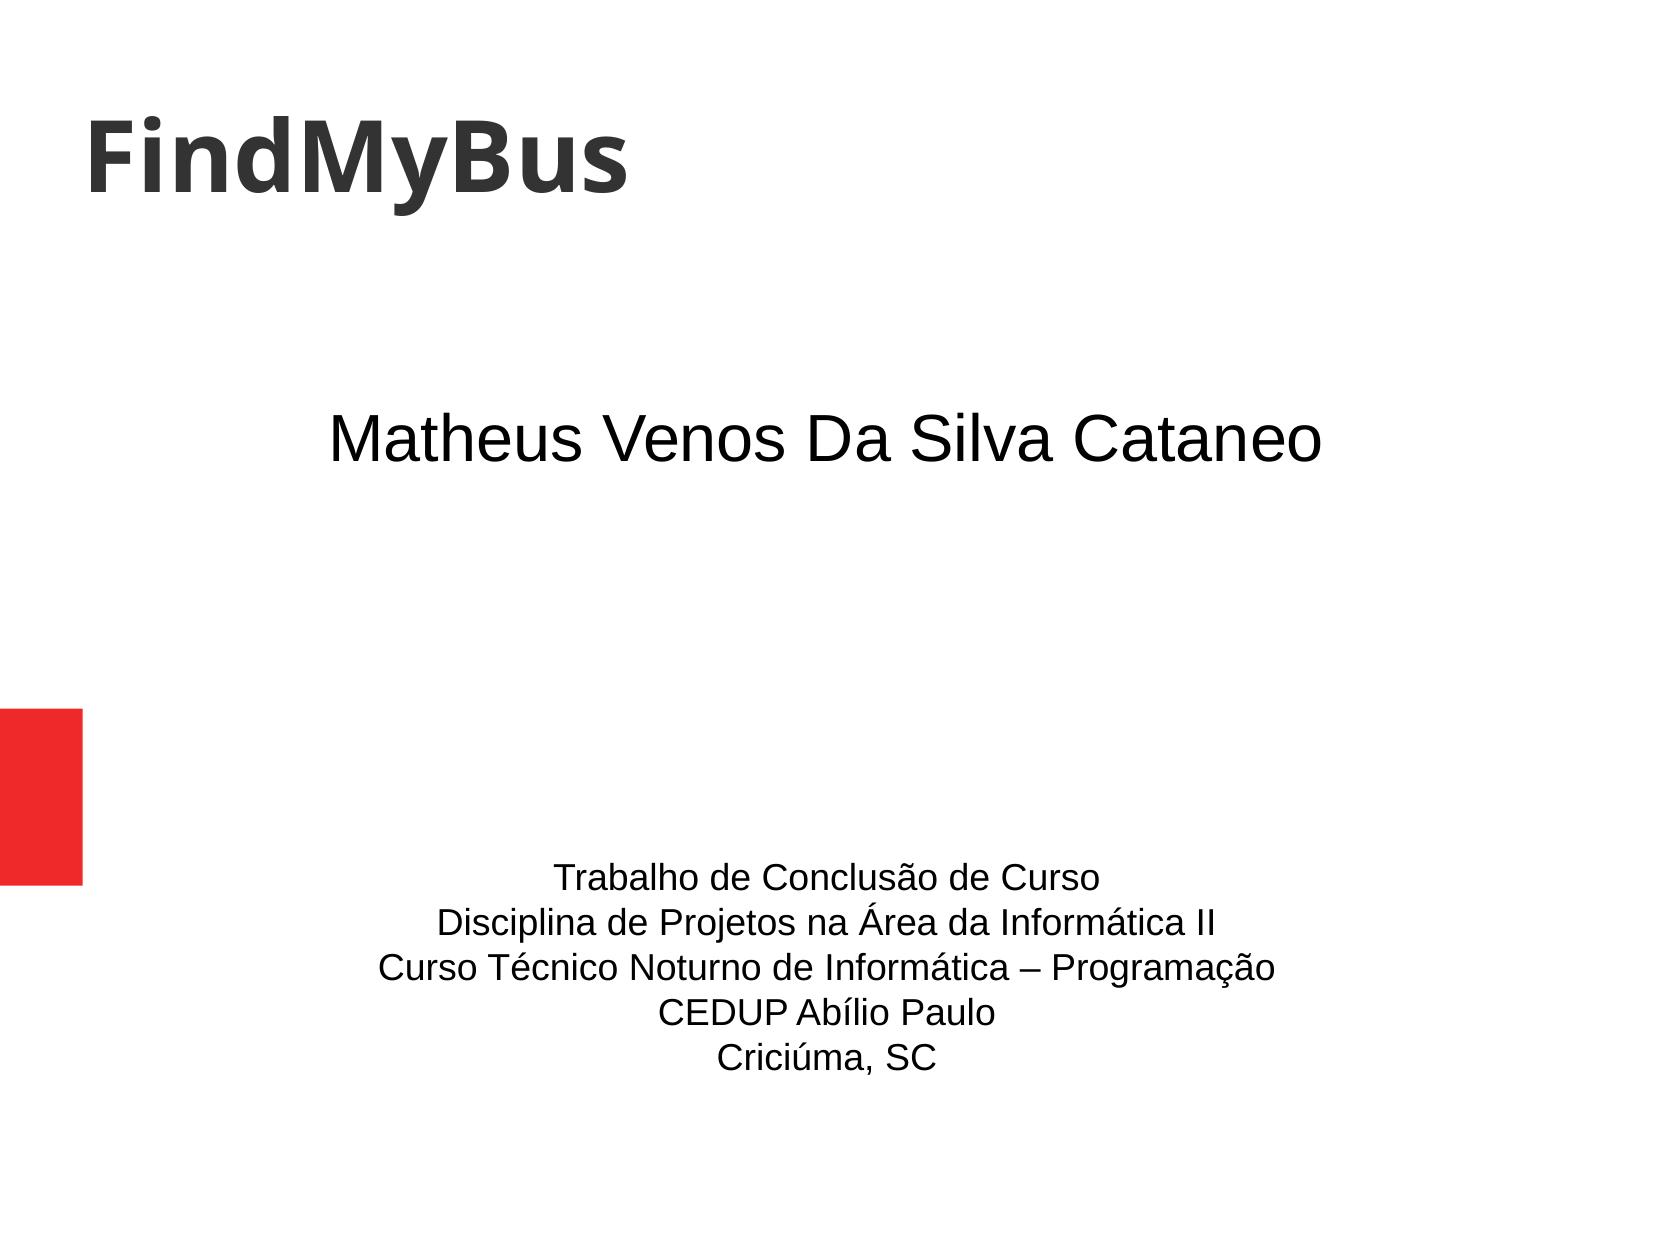

FindMyBus
Matheus Venos Da Silva Cataneo
Trabalho de Conclusão de Curso
Disciplina de Projetos na Área da Informática II
Curso Técnico Noturno de Informática – Programação
CEDUP Abílio Paulo
Criciúma, SC